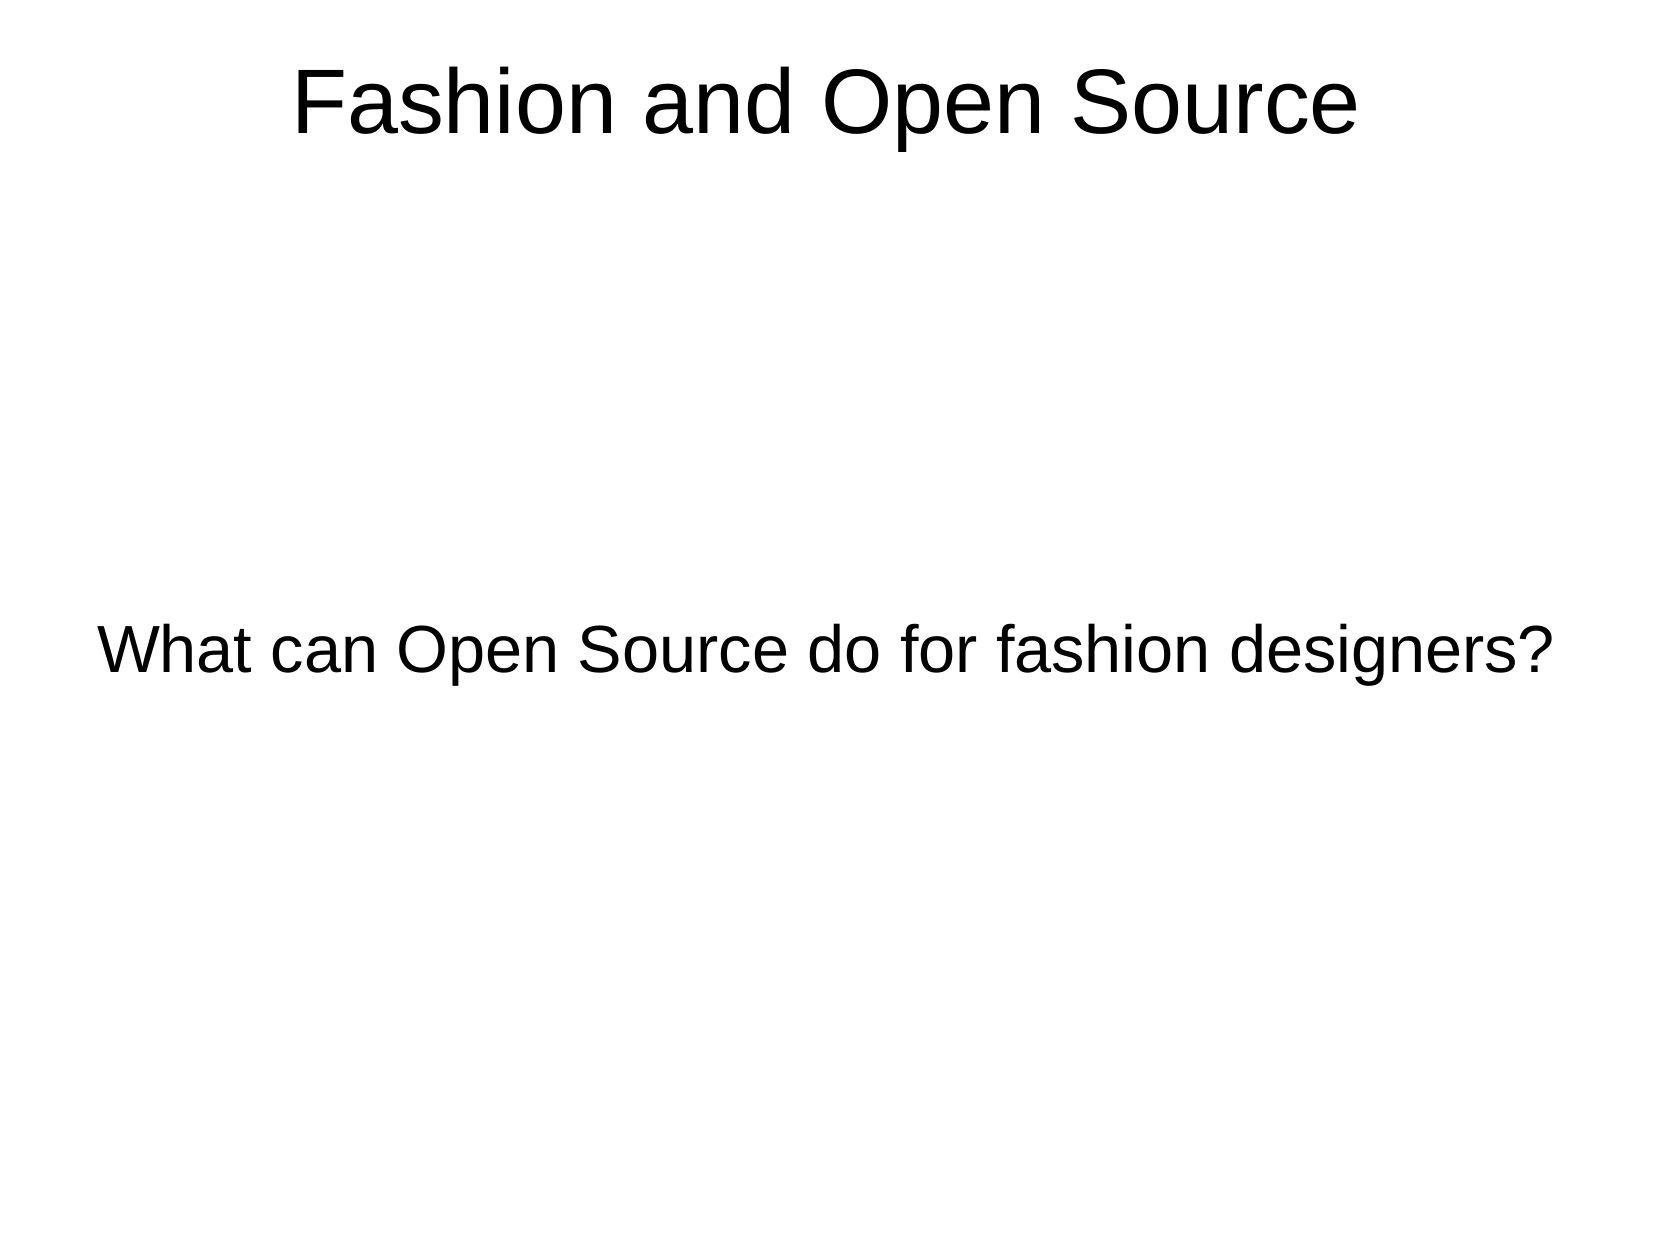

# Fashion and Open Source
What can Open Source do for fashion designers?